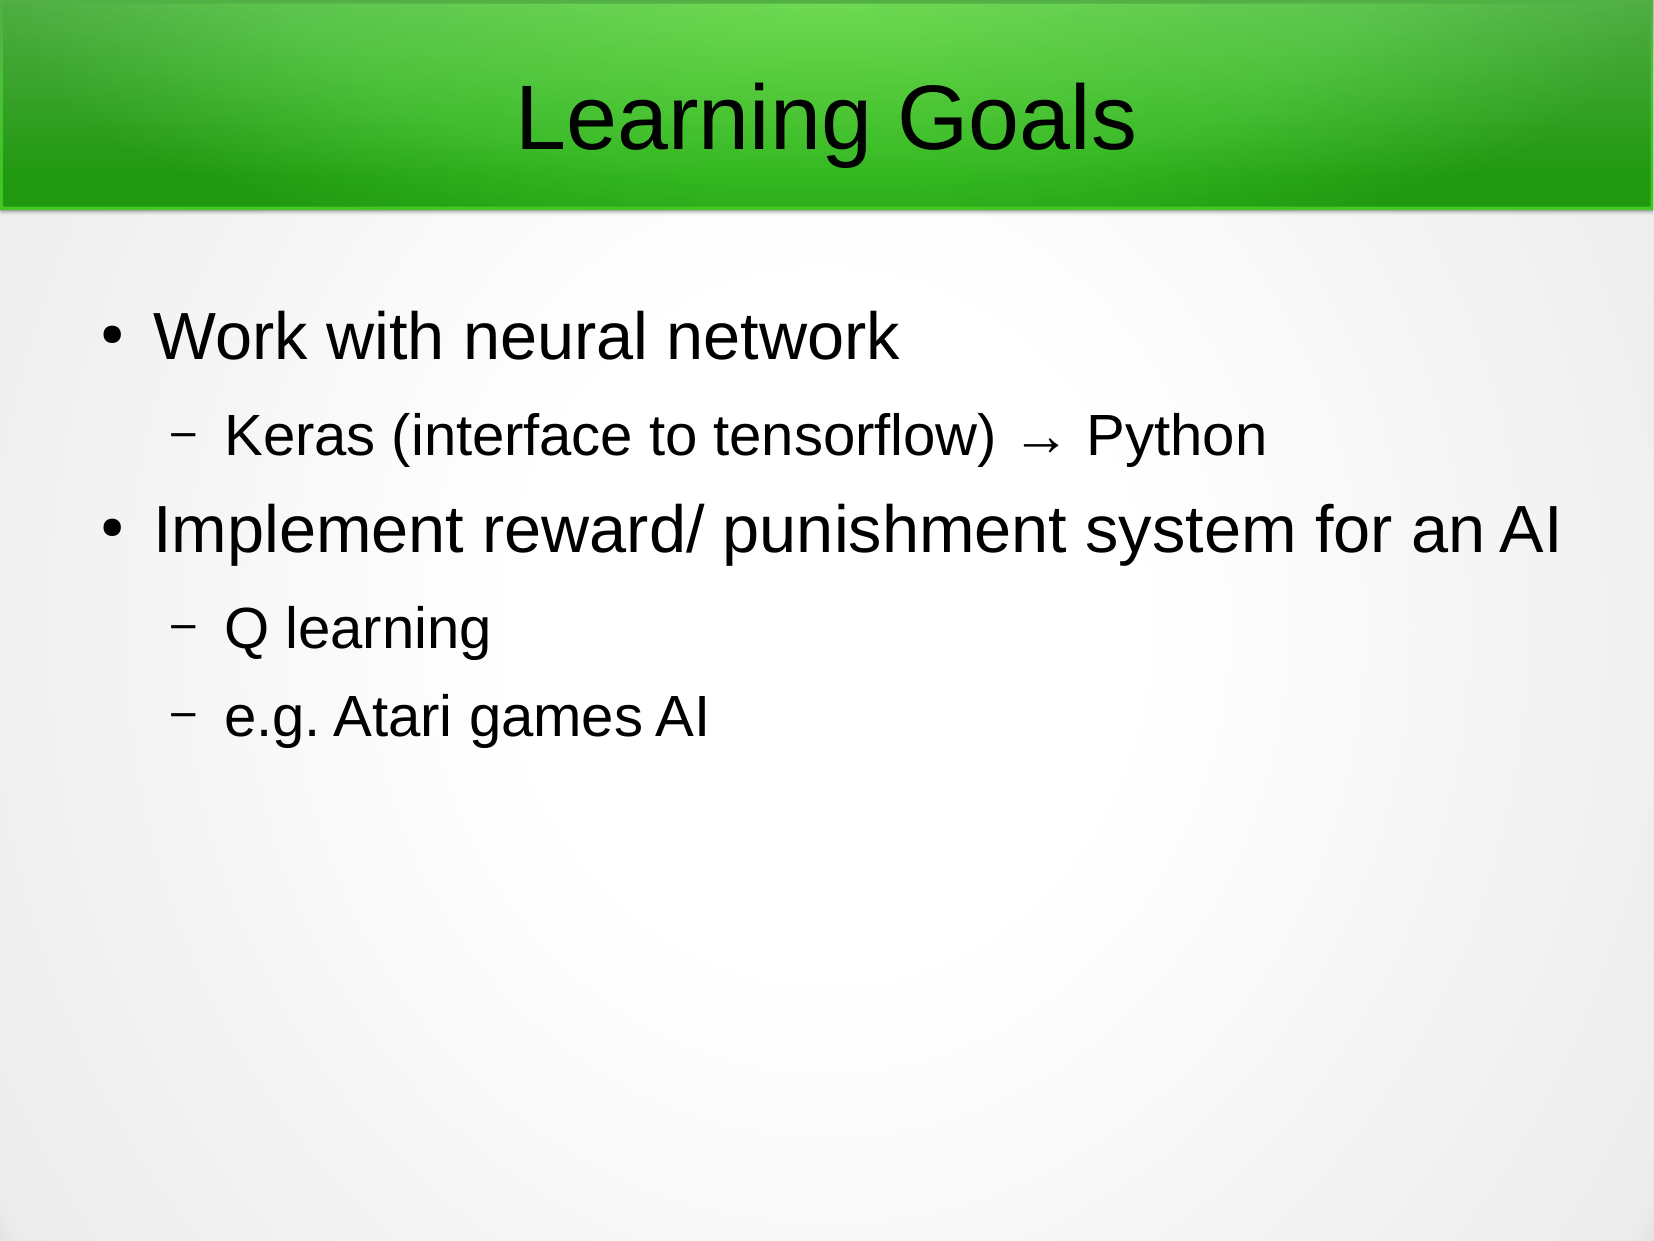

# Learning Goals
Work with neural network
Keras (interface to tensorflow) → Python
Implement reward/ punishment system for an AI
Q learning
e.g. Atari games AI